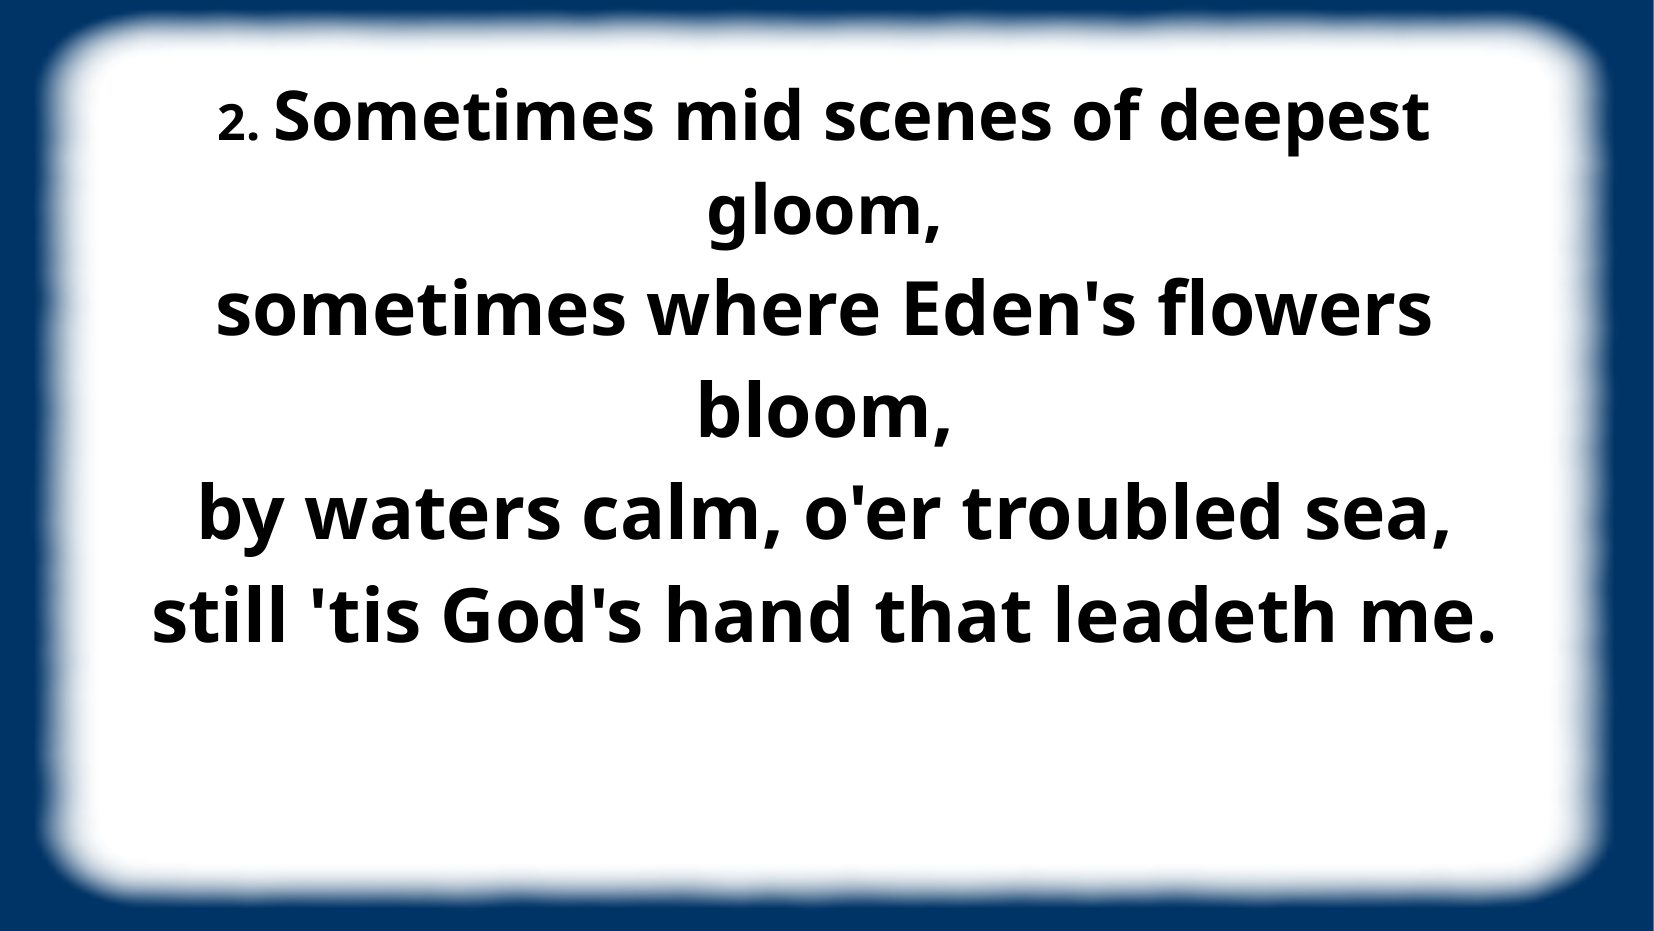

2. Sometimes mid scenes of deepest gloom,
sometimes where Eden's flowers bloom,
by waters calm, o'er troubled sea,
still 'tis God's hand that leadeth me.